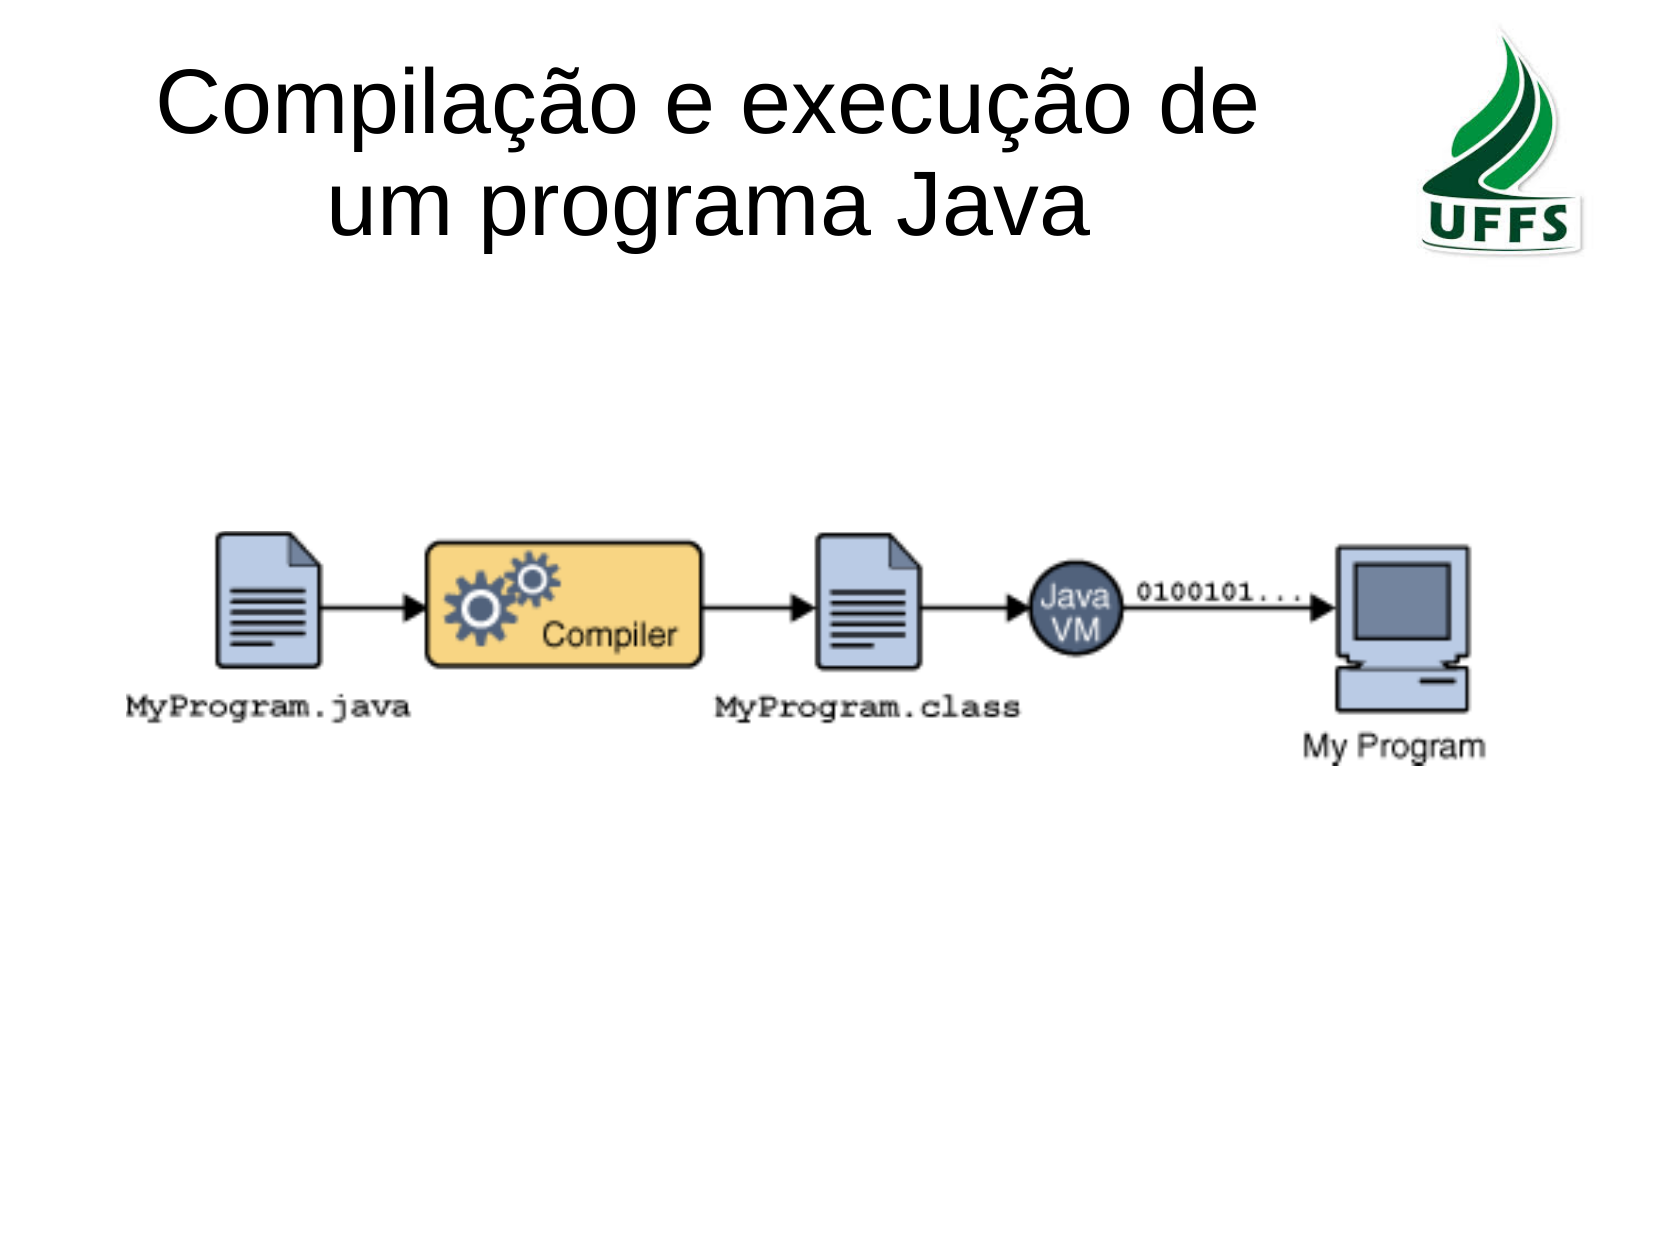

# Compilação e execução de um programa Java